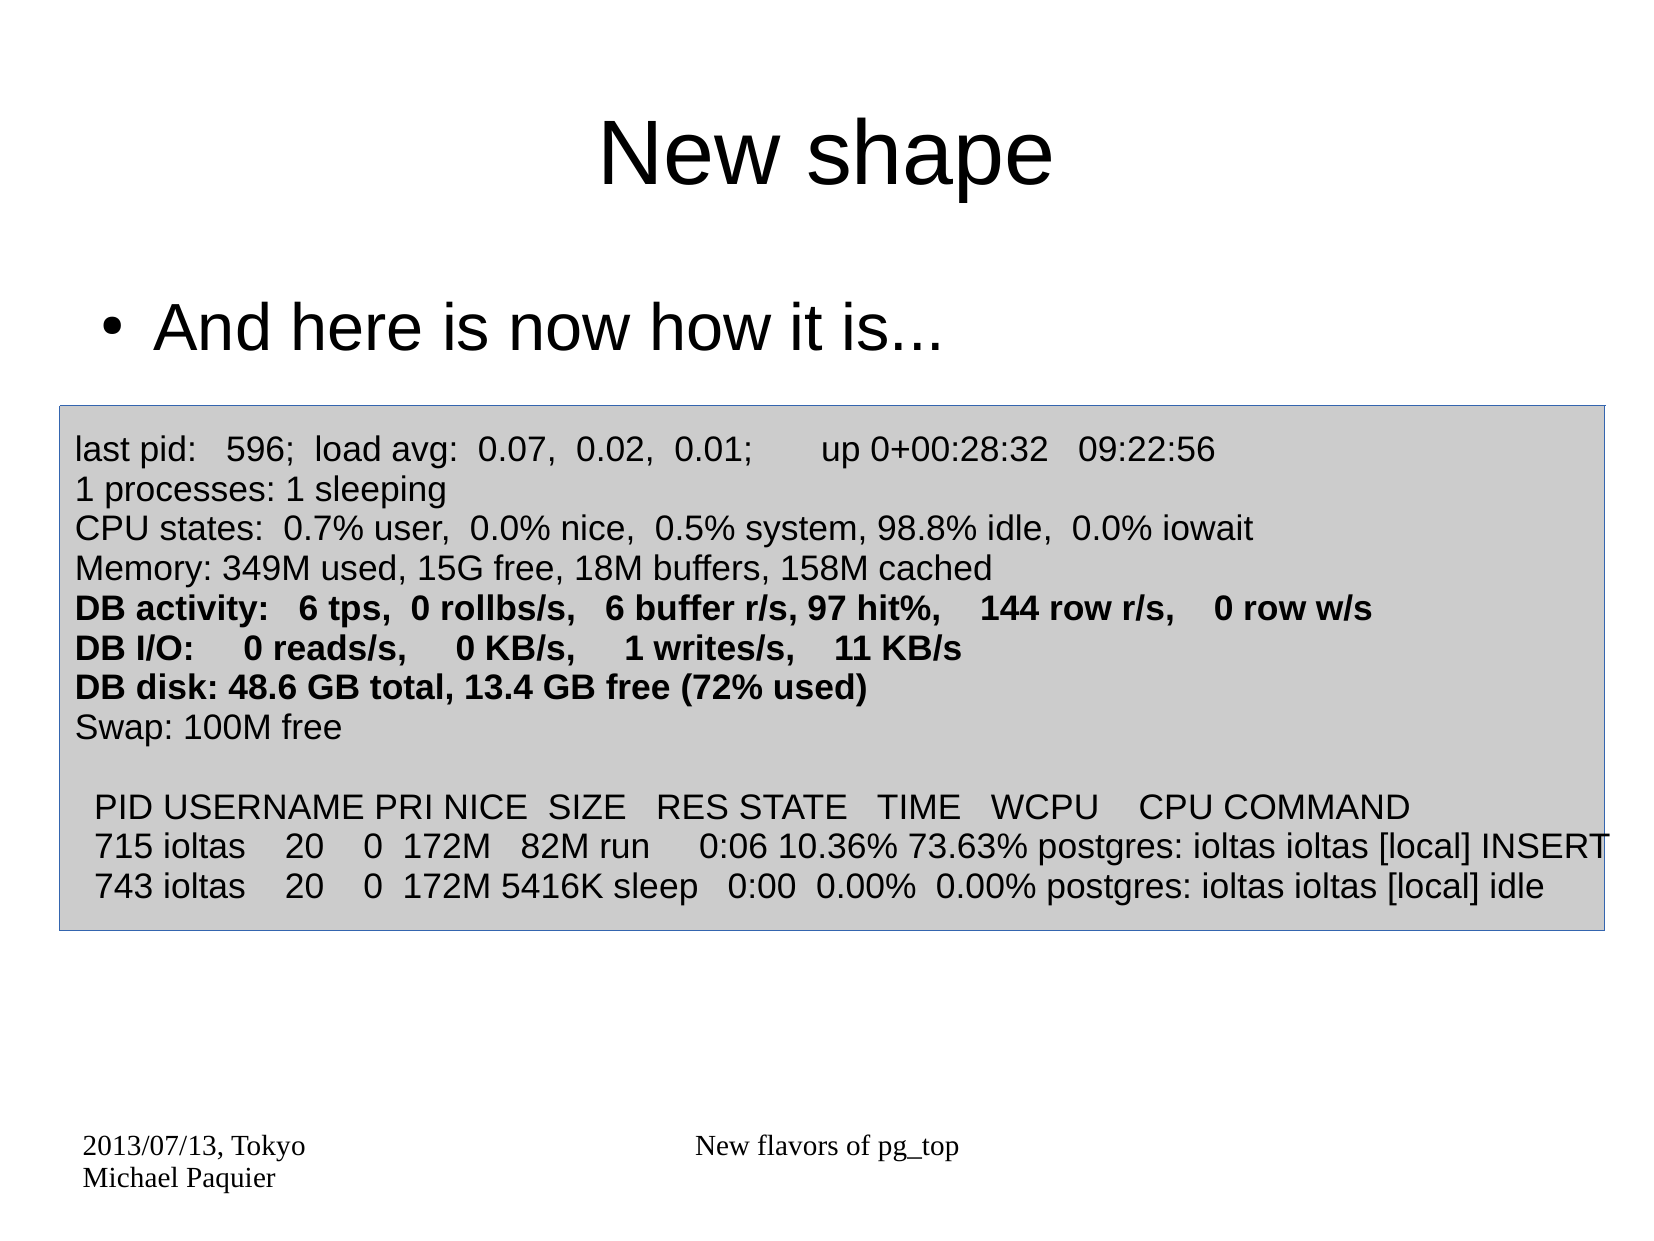

# New shape
And here is now how it is...
last pid: 596; load avg: 0.07, 0.02, 0.01; up 0+00:28:32 09:22:56
1 processes: 1 sleeping
CPU states: 0.7% user, 0.0% nice, 0.5% system, 98.8% idle, 0.0% iowait
Memory: 349M used, 15G free, 18M buffers, 158M cached
DB activity: 6 tps, 0 rollbs/s, 6 buffer r/s, 97 hit%, 144 row r/s, 0 row w/s
DB I/O: 0 reads/s, 0 KB/s, 1 writes/s, 11 KB/s
DB disk: 48.6 GB total, 13.4 GB free (72% used)
Swap: 100M free
 PID USERNAME PRI NICE SIZE RES STATE TIME WCPU CPU COMMAND
 715 ioltas 20 0 172M 82M run 0:06 10.36% 73.63% postgres: ioltas ioltas [local] INSERT
 743 ioltas 20 0 172M 5416K sleep 0:00 0.00% 0.00% postgres: ioltas ioltas [local] idle